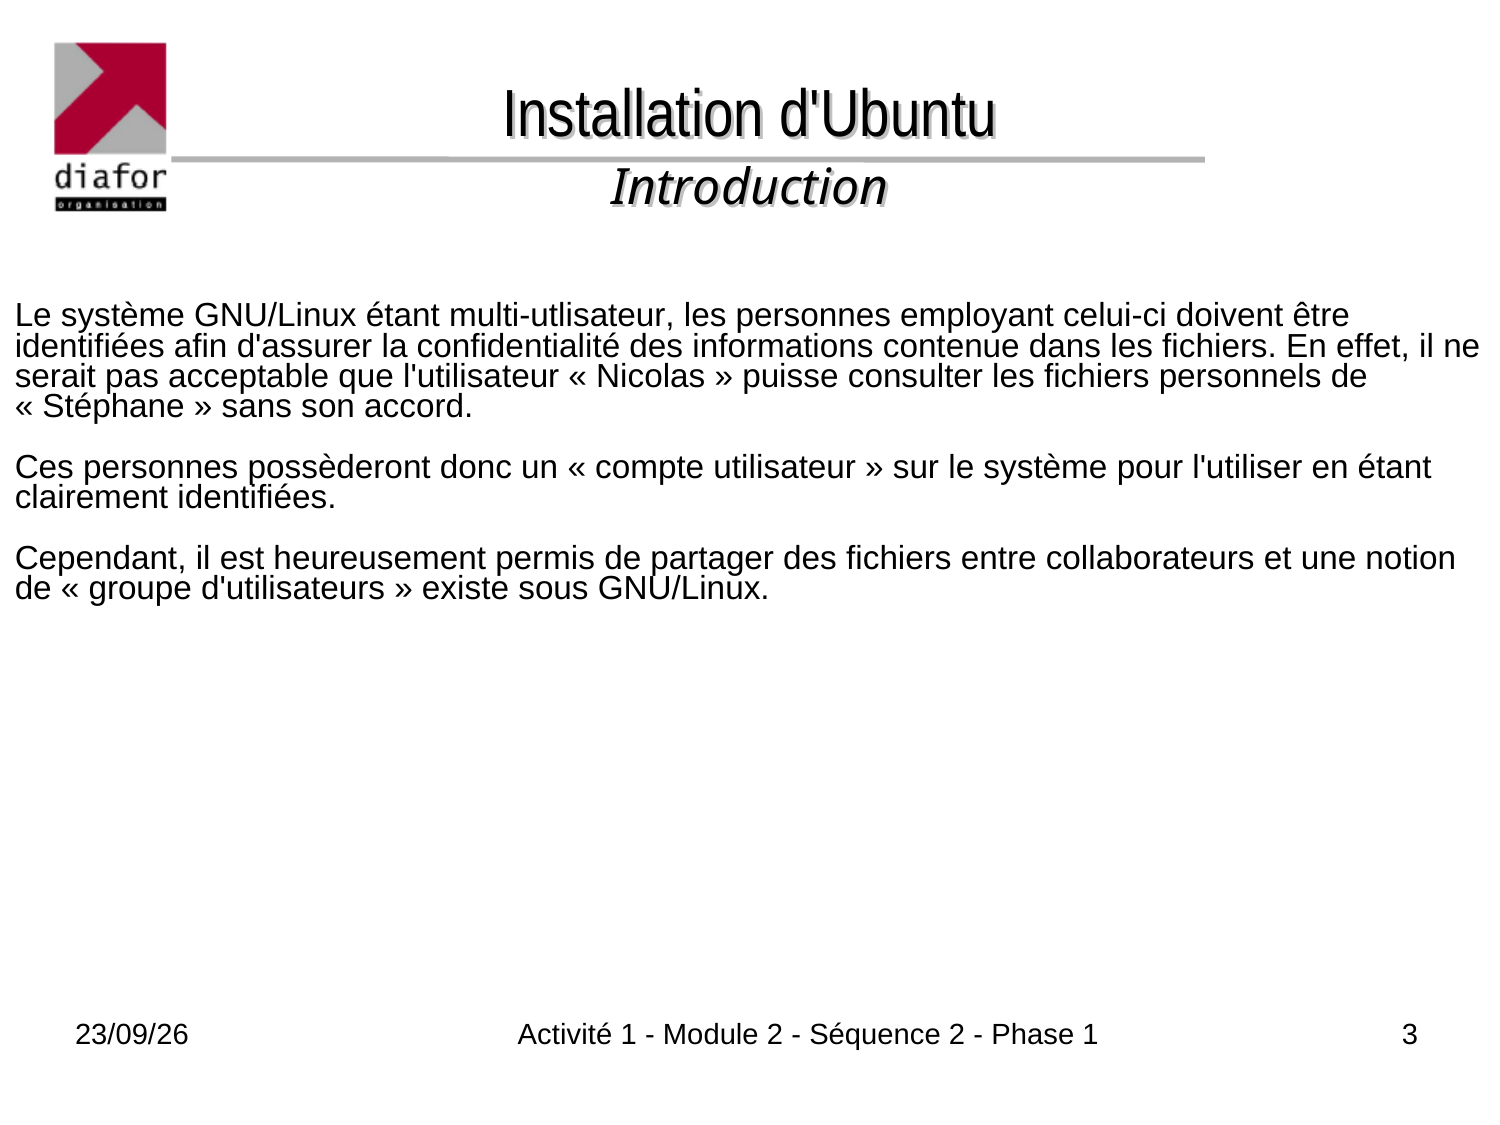

# Installation d'Ubuntu Introduction
Le système GNU/Linux étant multi-utlisateur, les personnes employant celui-ci doivent être
identifiées afin d'assurer la confidentialité des informations contenue dans les fichiers. En effet, il ne
serait pas acceptable que l'utilisateur « Nicolas » puisse consulter les fichiers personnels de
« Stéphane » sans son accord.
Ces personnes possèderont donc un « compte utilisateur » sur le système pour l'utiliser en étant
clairement identifiées.
Cependant, il est heureusement permis de partager des fichiers entre collaborateurs et une notion
de « groupe d'utilisateurs » existe sous GNU/Linux.
Activité 1 - Module 2 - Séquence 2 - Phase 1
3